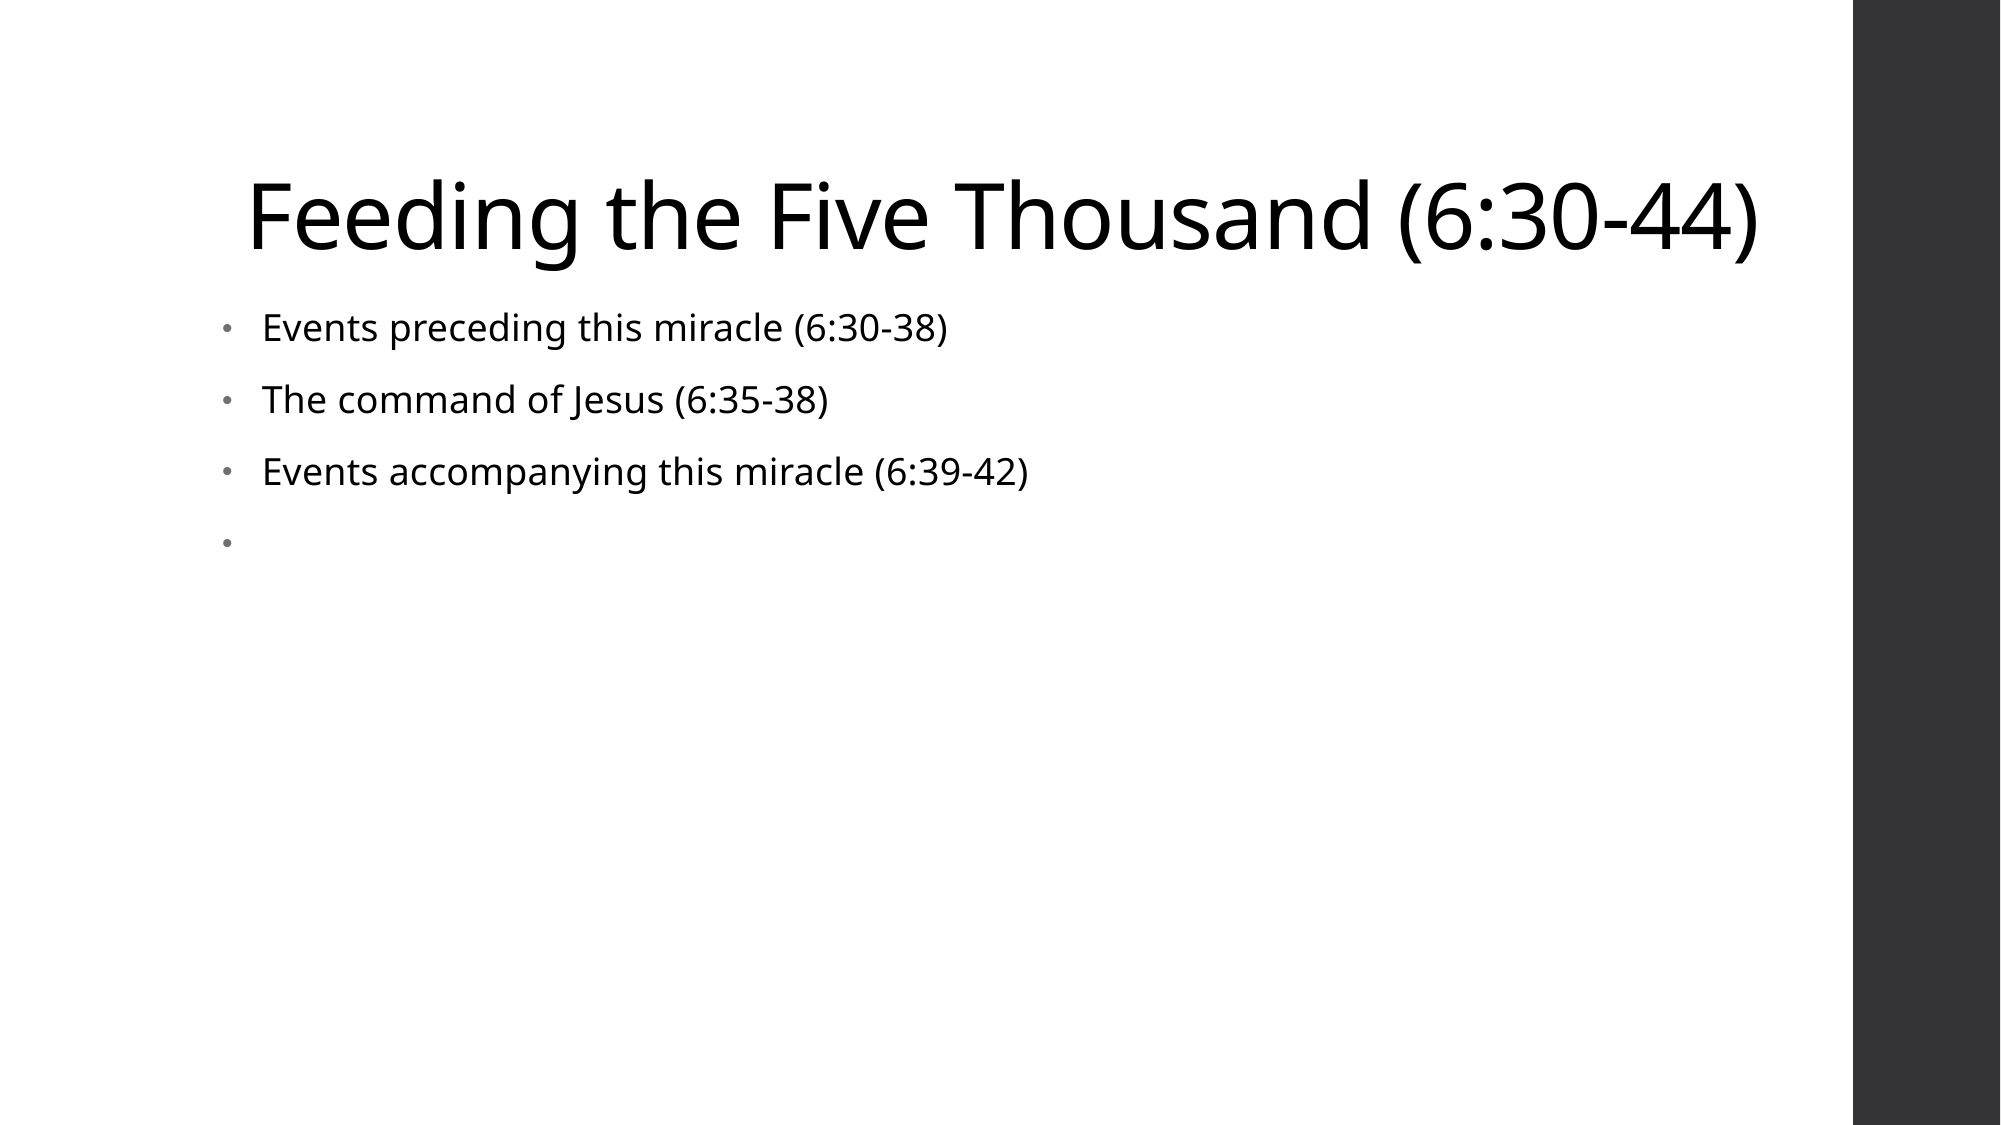

# Feeding the Five Thousand (6:30-44)
 Events preceding this miracle (6:30-38)
 The command of Jesus (6:35-38)
 Events accompanying this miracle (6:39-42)